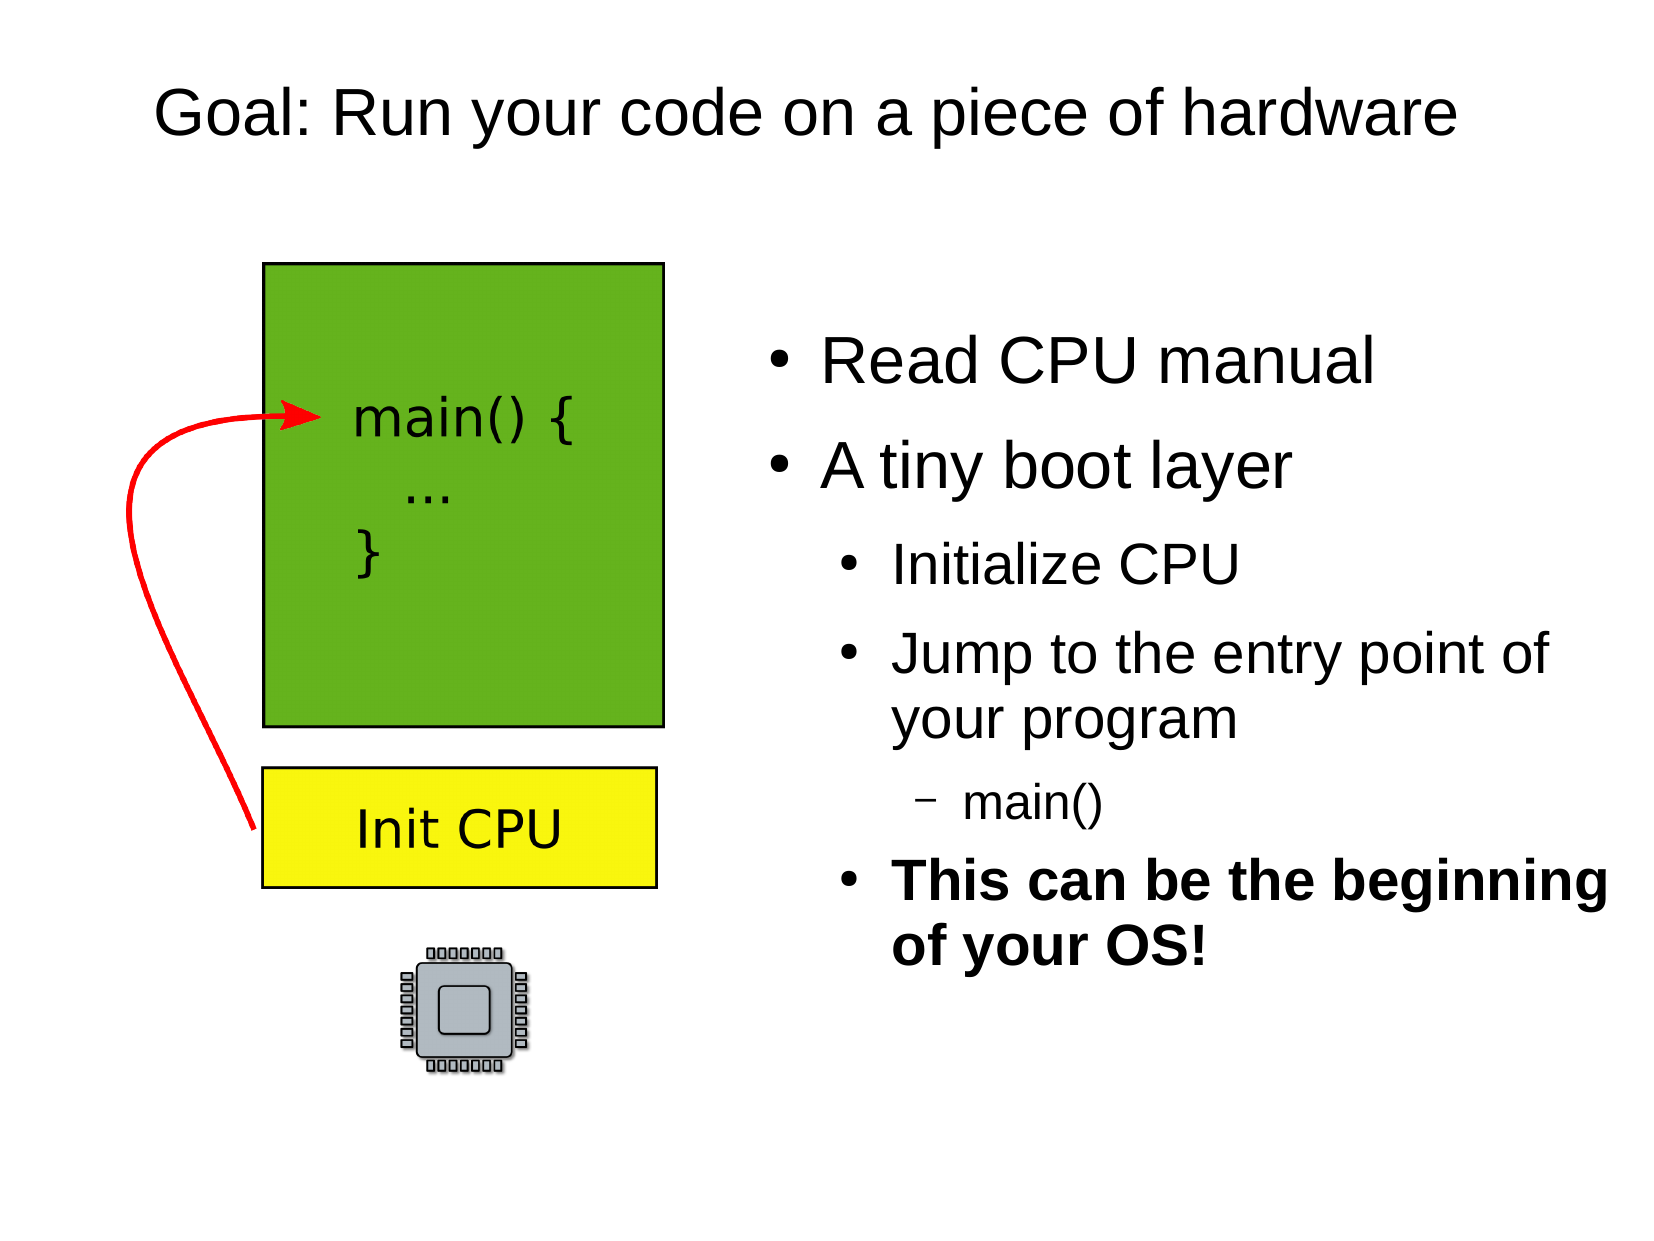

# Goal: Run your code on a piece of hardware
Read CPU manual
A tiny boot layer
Initialize CPU
Jump to the entry point of your program
main()
This can be the beginning of your OS!